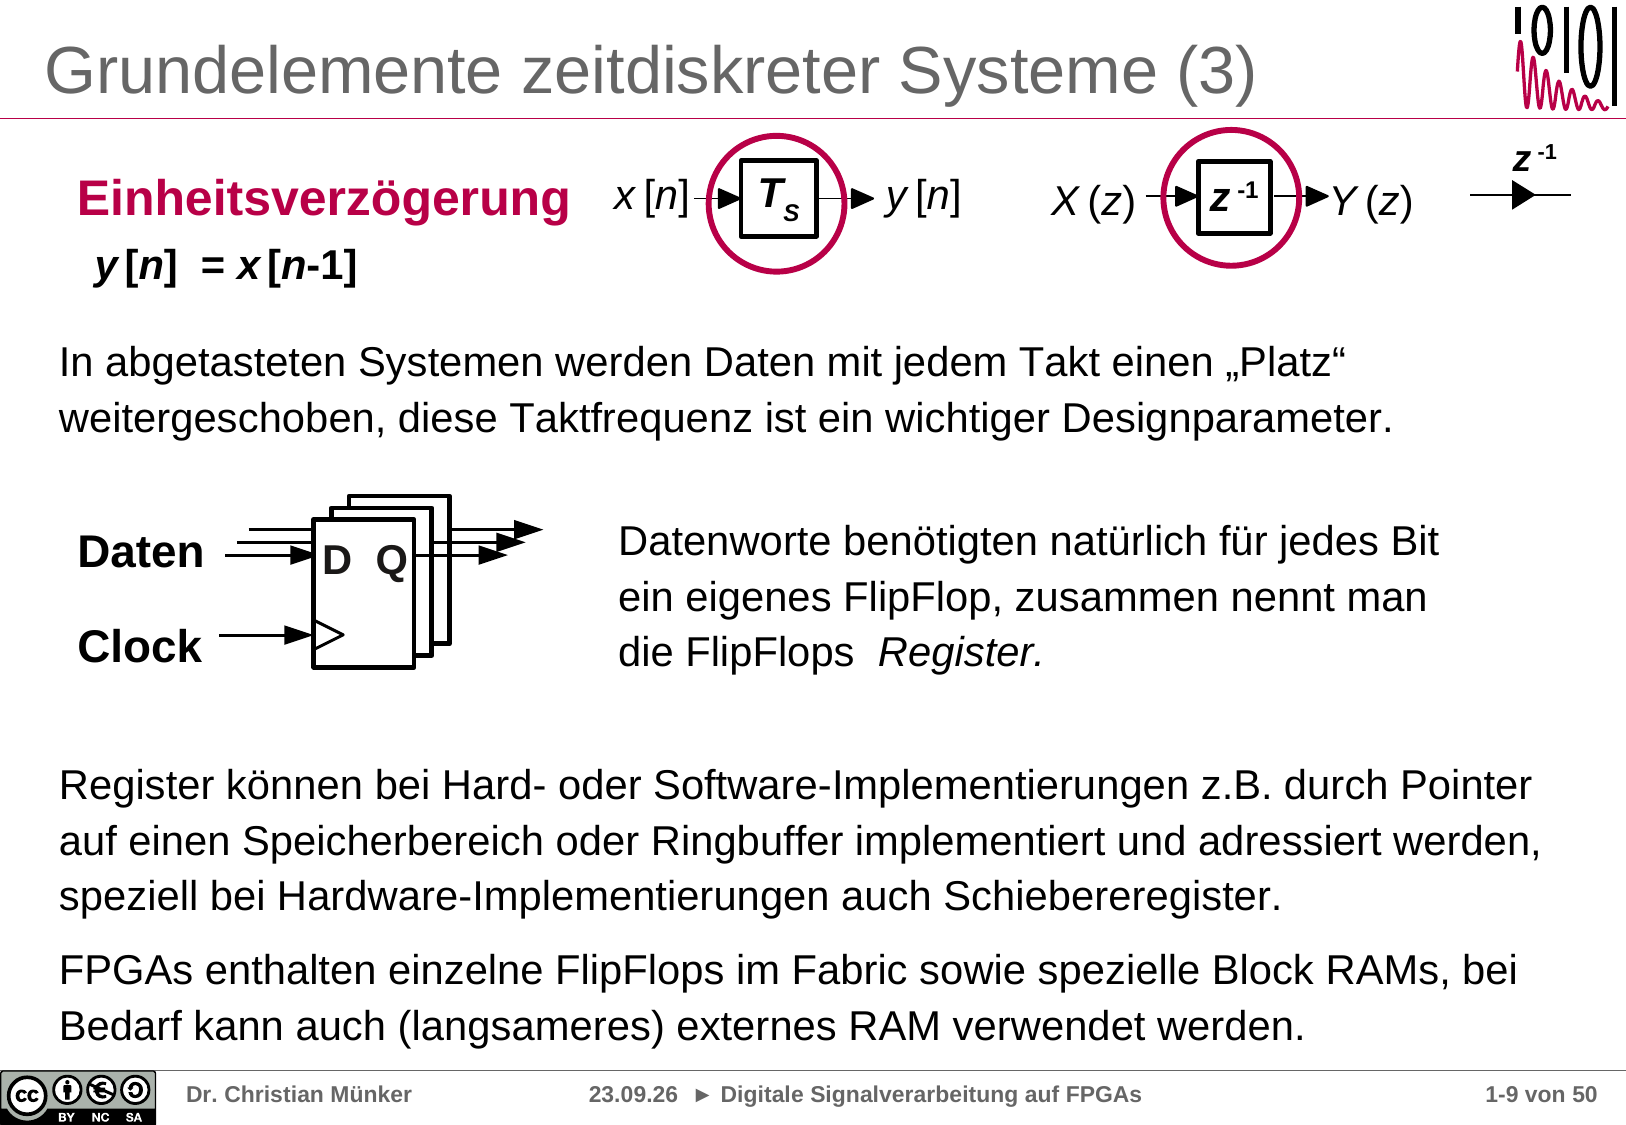

# Grundelemente zeitdiskreter Systeme (3)
z -1
z -1
X (z)
Y (z)
Einheitsverzögerung
TS
x [n]
y [n]
y [n] = x [n-1]
In abgetasteten Systemen werden Daten mit jedem Takt einen „Platz“ weitergeschoben, diese Taktfrequenz ist ein wichtiger Designparameter.
Register können bei Hard- oder Software-Implementierungen z.B. durch Pointer auf einen Speicherbereich oder Ringbuffer implementiert und adressiert werden, speziell bei Hardware-Implementierungen auch Schiebereregister.
FPGAs enthalten einzelne FlipFlops im Fabric sowie spezielle Block RAMs, bei Bedarf kann auch (langsameres) externes RAM verwendet werden.
D
Q
Daten
Clock
Datenworte benötigten natürlich für jedes Bit ein eigenes FlipFlop, zusammen nennt man die FlipFlops Register.